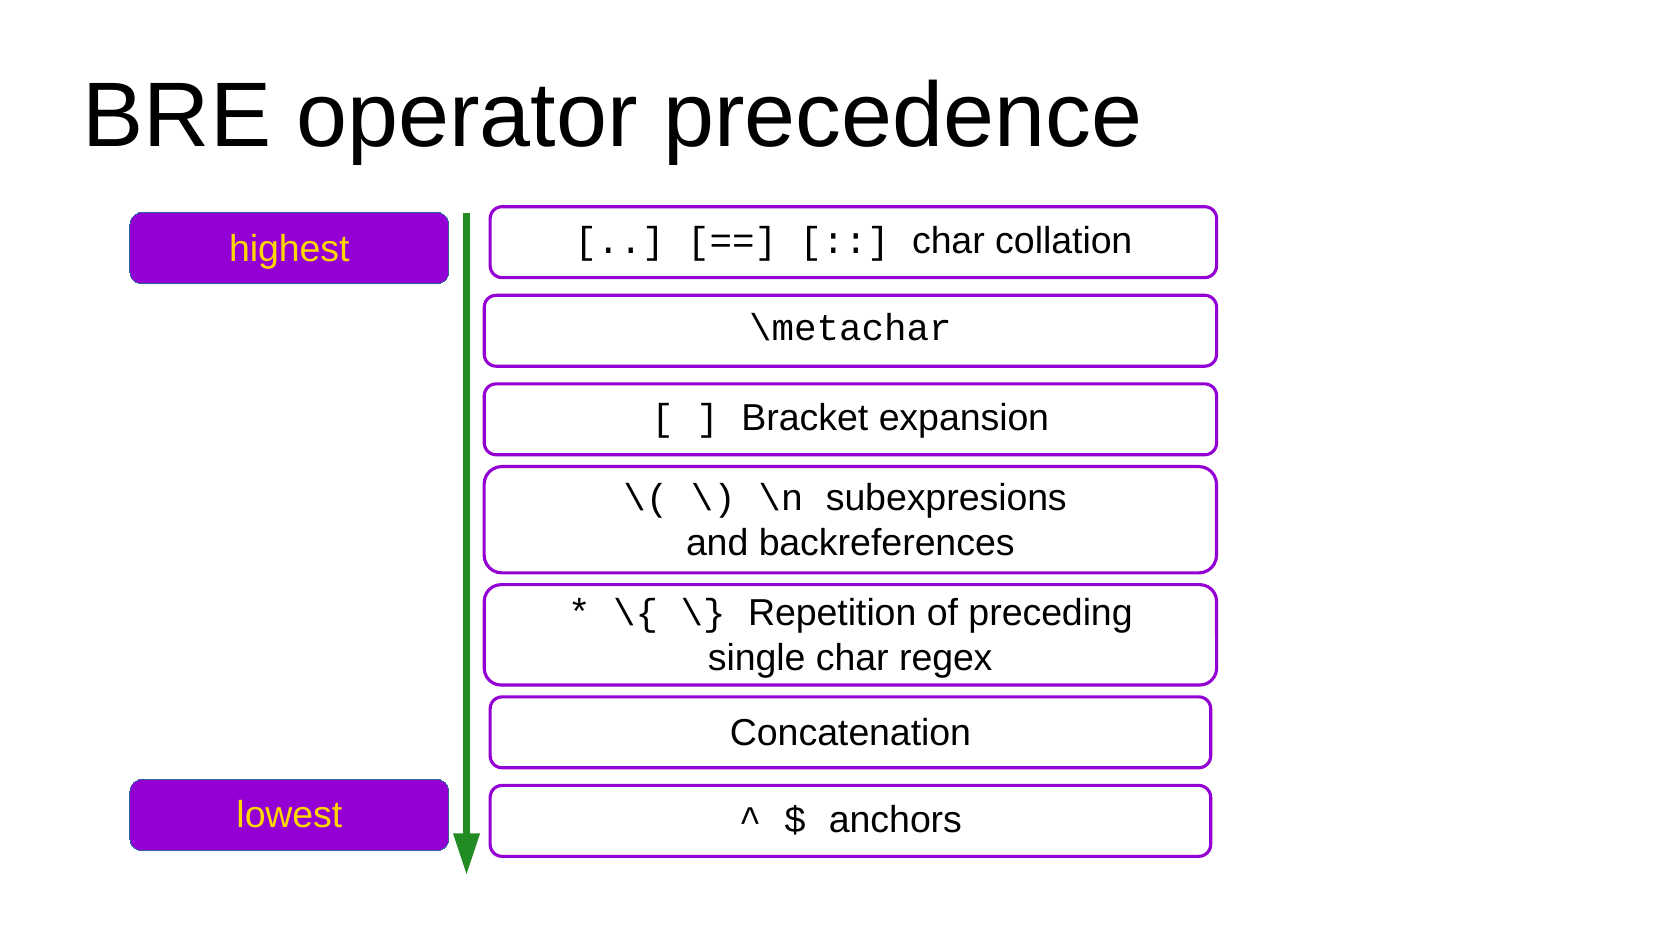

# BRE operator precedence
[..] [==] [::] char collation
highest
\metachar
[ ] Bracket expansion
\( \) \n subexpresions
and backreferences
* \{ \} Repetition of preceding
single char regex
Concatenation
lowest
^ $ anchors